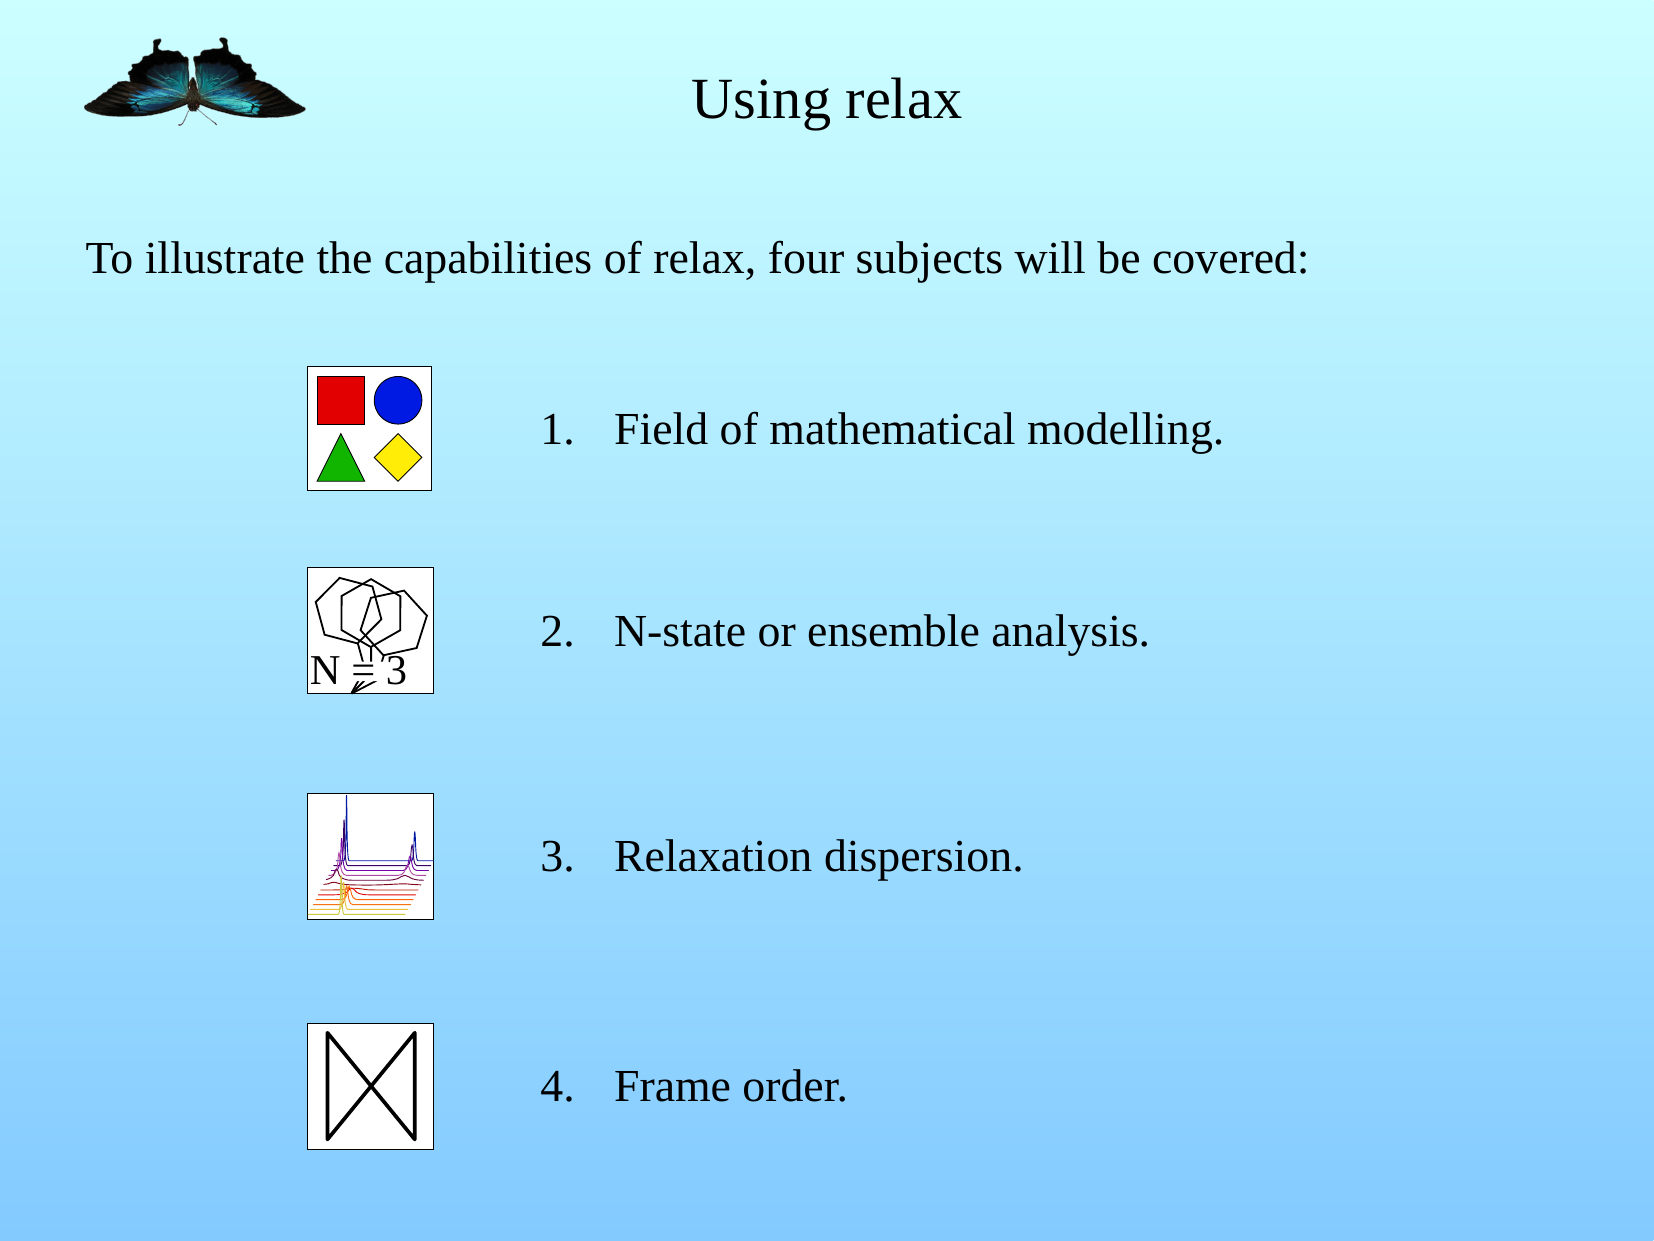

# Using relax
To illustrate the capabilities of relax, four subjects will be covered:
1.	Field of mathematical modelling.
2.	N-state or ensemble analysis.
3.	Relaxation dispersion.
4.	Frame order.